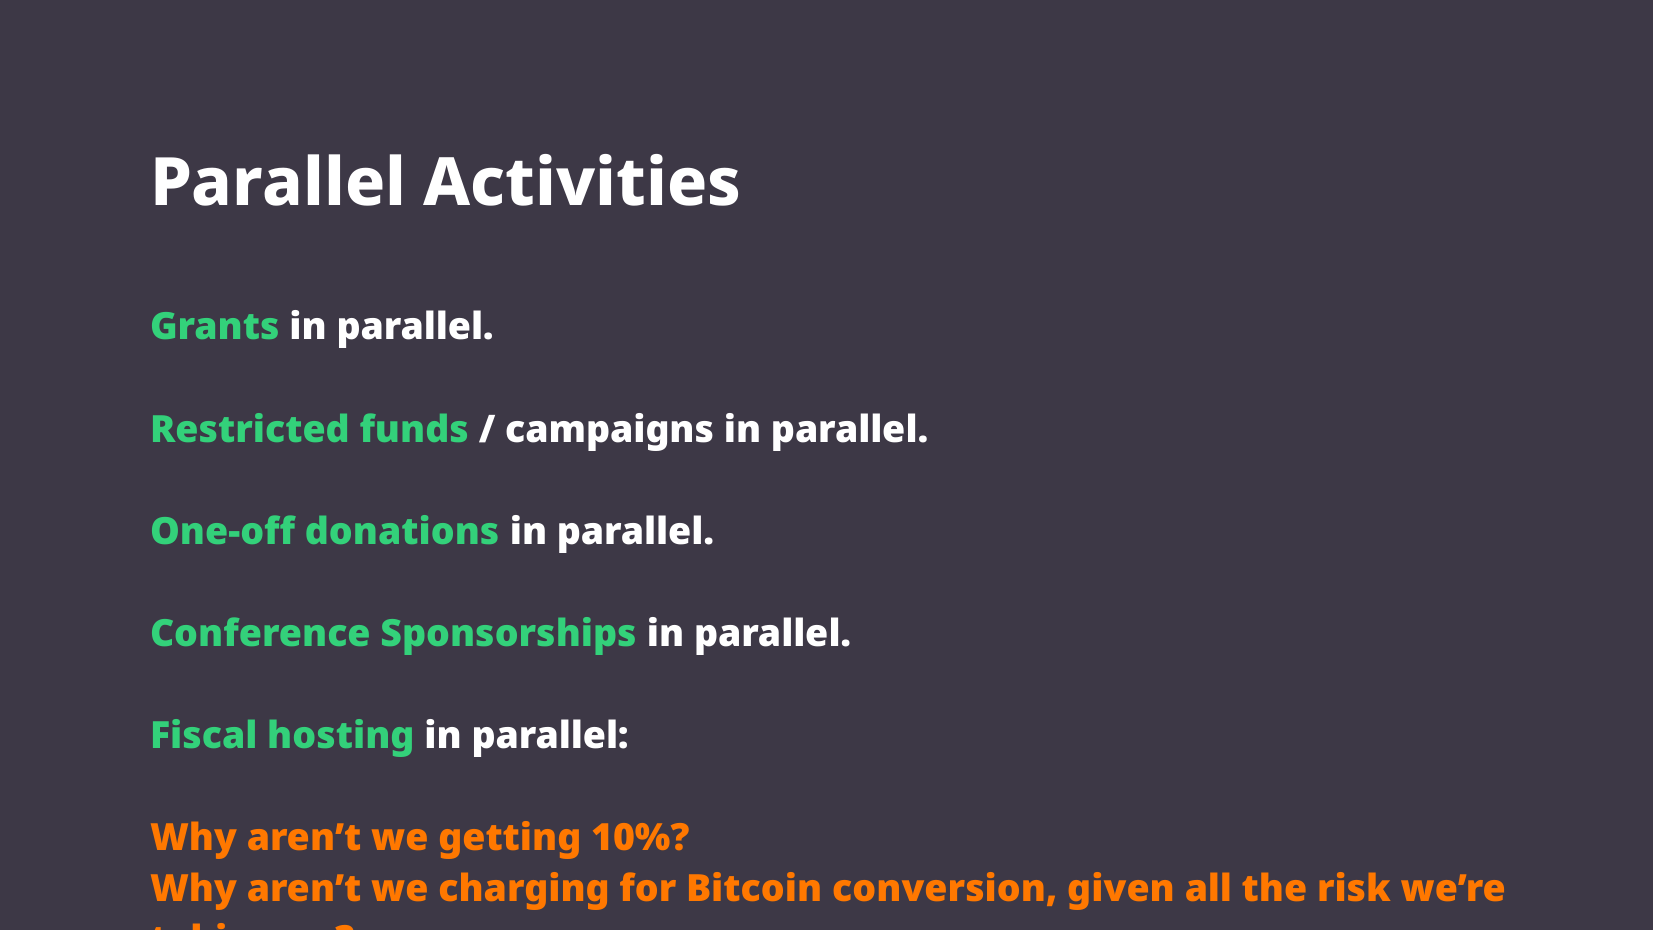

# Parallel Activities
Grants in parallel.
Restricted funds / campaigns in parallel.
One-off donations in parallel.
Conference Sponsorships in parallel.
Fiscal hosting in parallel:
Why aren’t we getting 10%?
Why aren’t we charging for Bitcoin conversion, given all the risk we’re taking on?